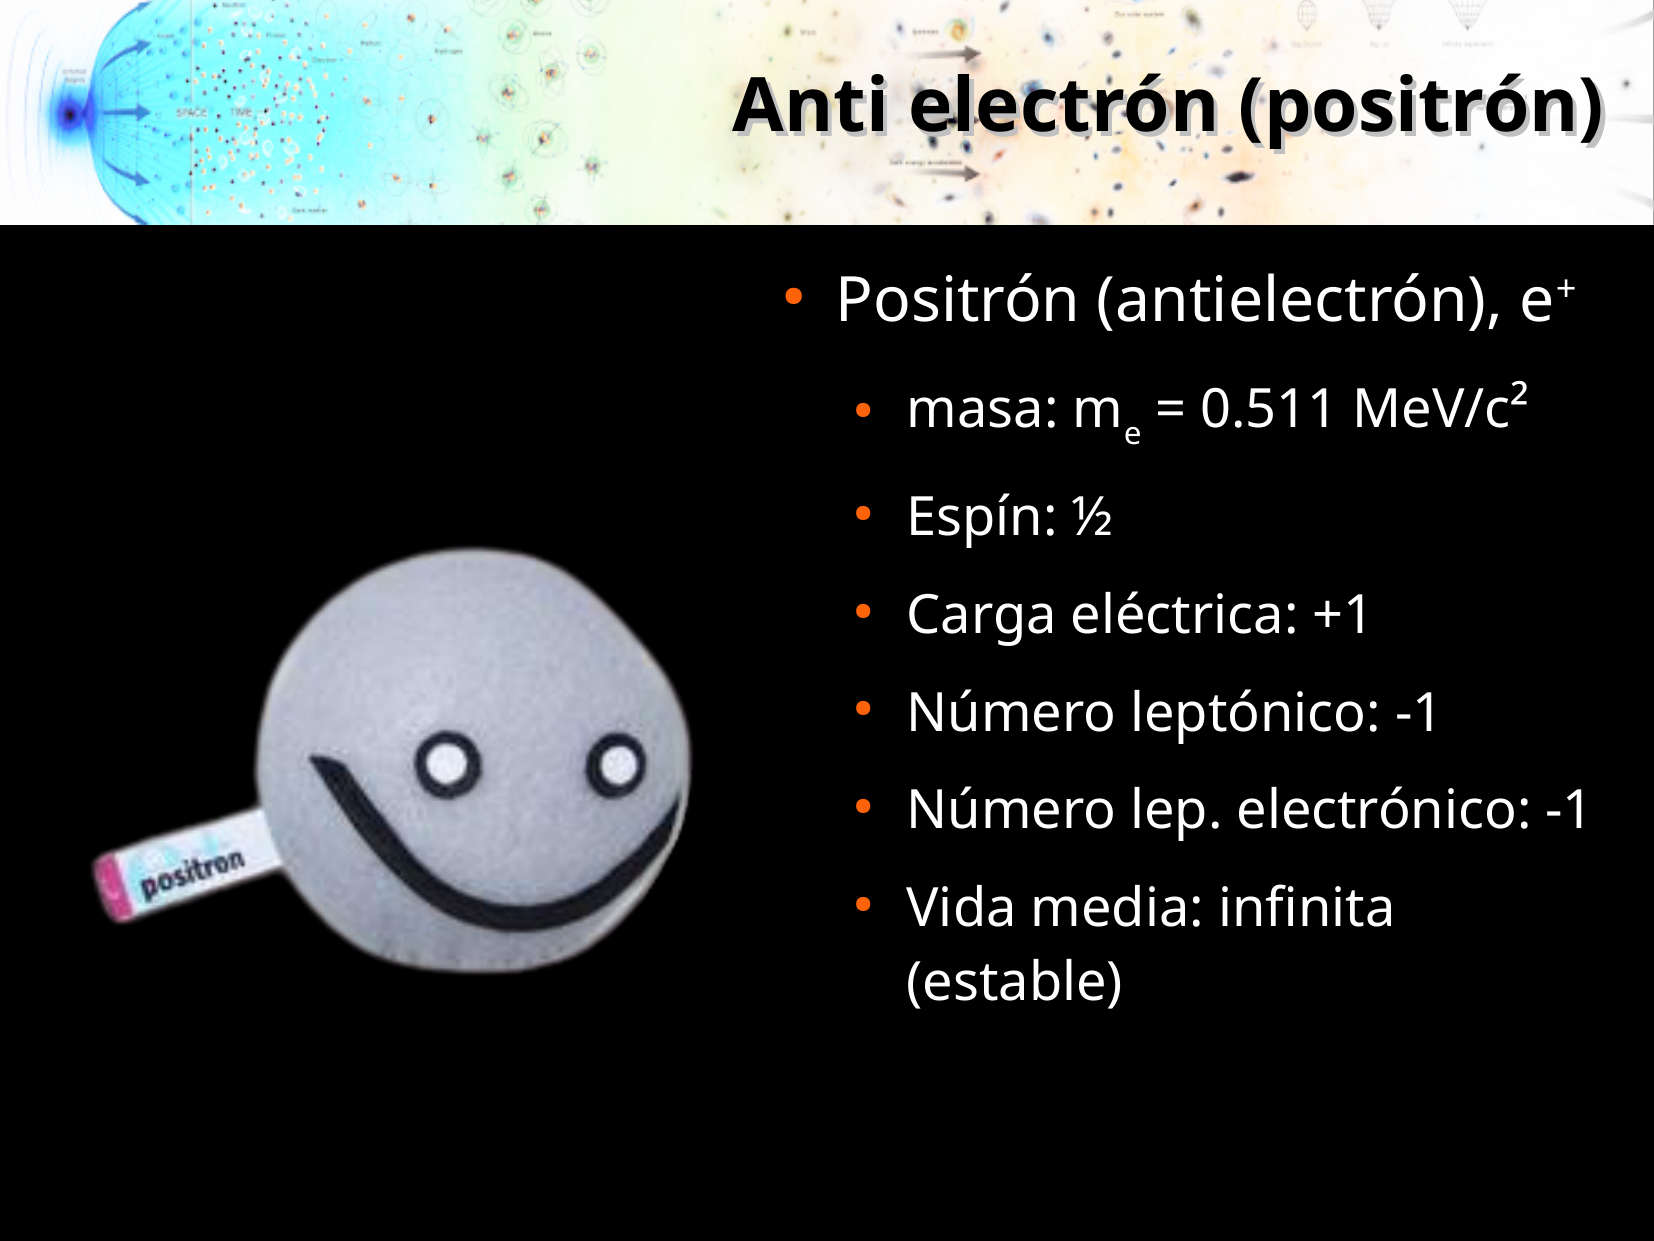

Anti electrón (positrón)
# Positrón (antielectrón), e+
masa: me = 0.511 MeV/c²
Espín: ½
Carga eléctrica: +1
Número leptónico: -1
Número lep. electrónico: -1
Vida media: infinita (estable)
H. Asorey - Física IV B
5